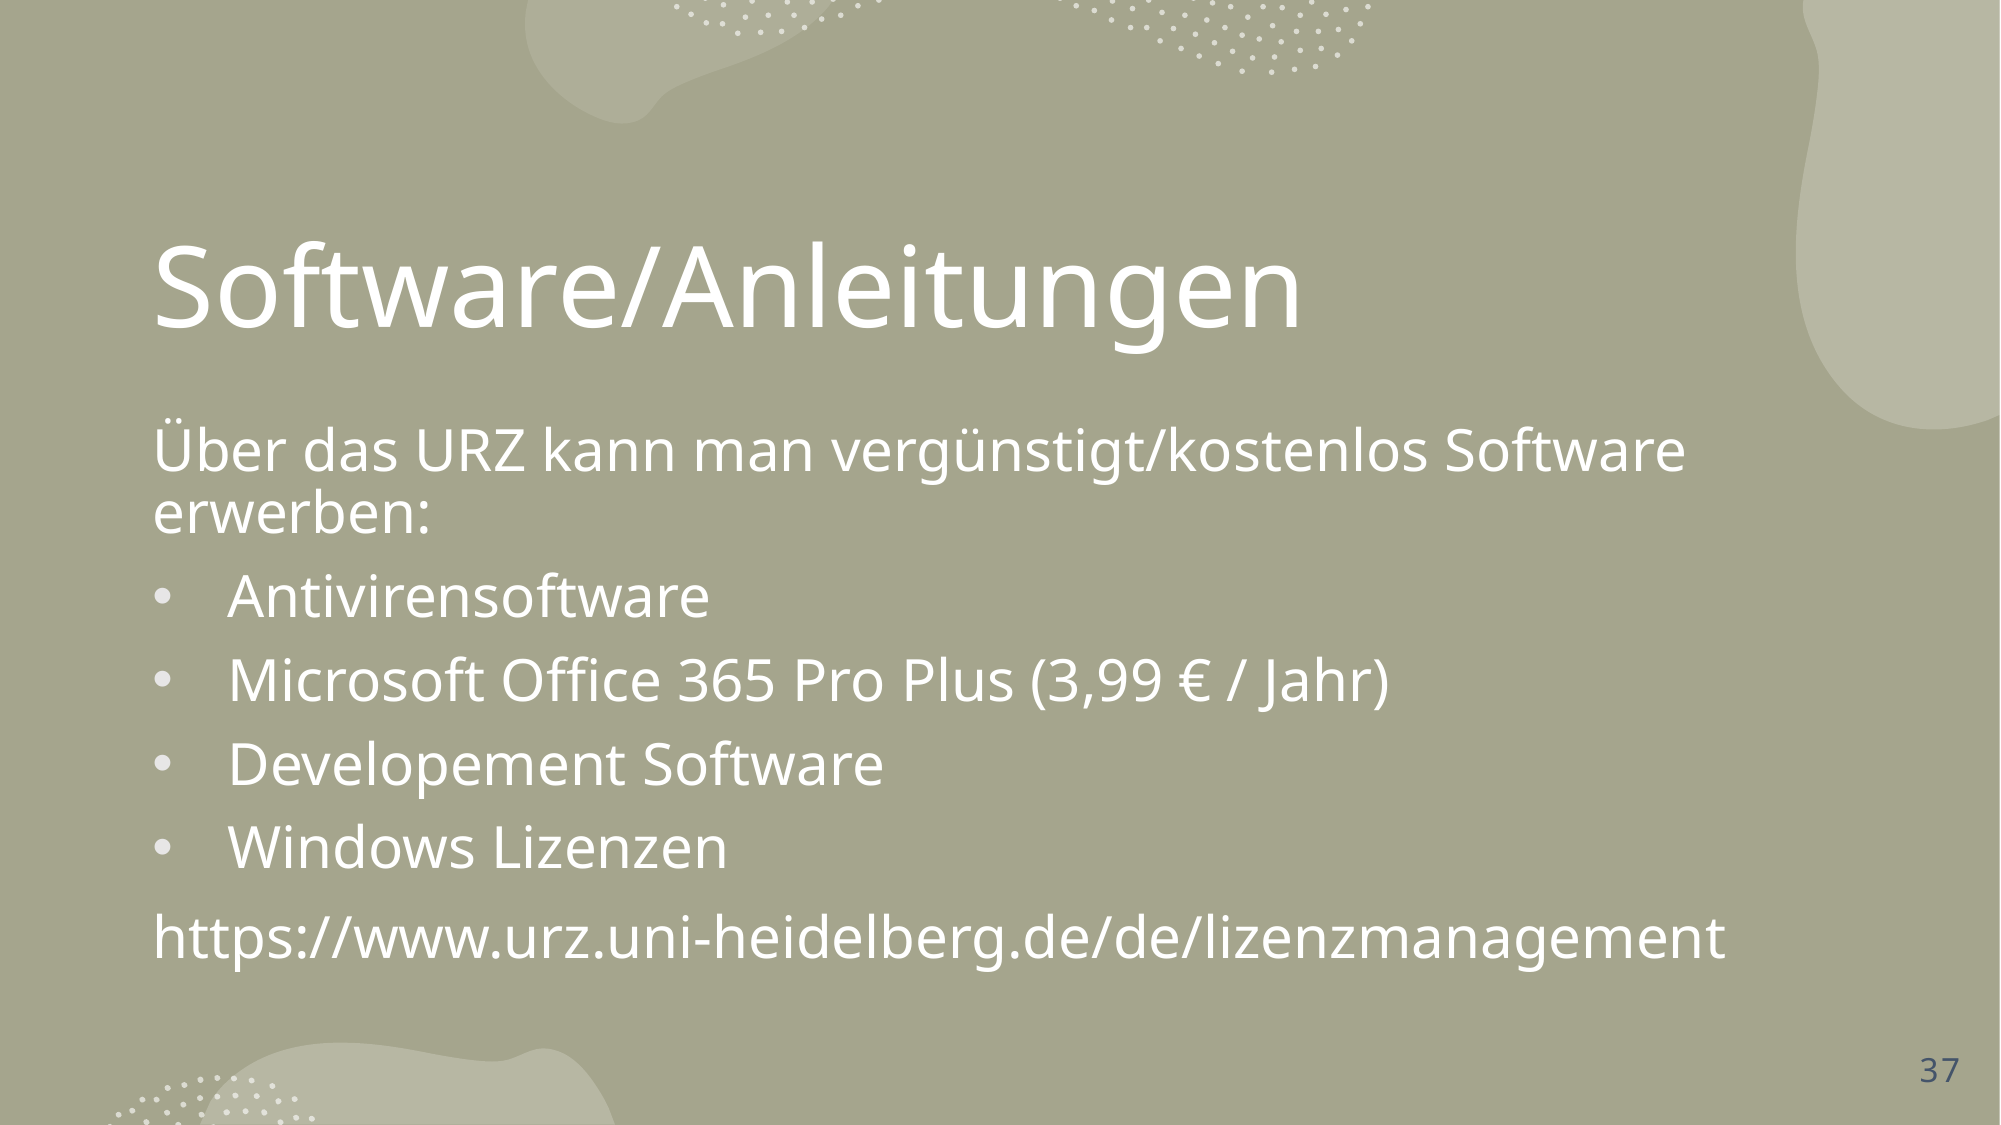

# Software/Anleitungen
Über das URZ kann man vergünstigt/kostenlos Software erwerben:
Antivirensoftware
Microsoft Office 365 Pro Plus (3,99 € / Jahr)
Developement Software
Windows Lizenzen
https://www.urz.uni-heidelberg.de/de/lizenzmanagement